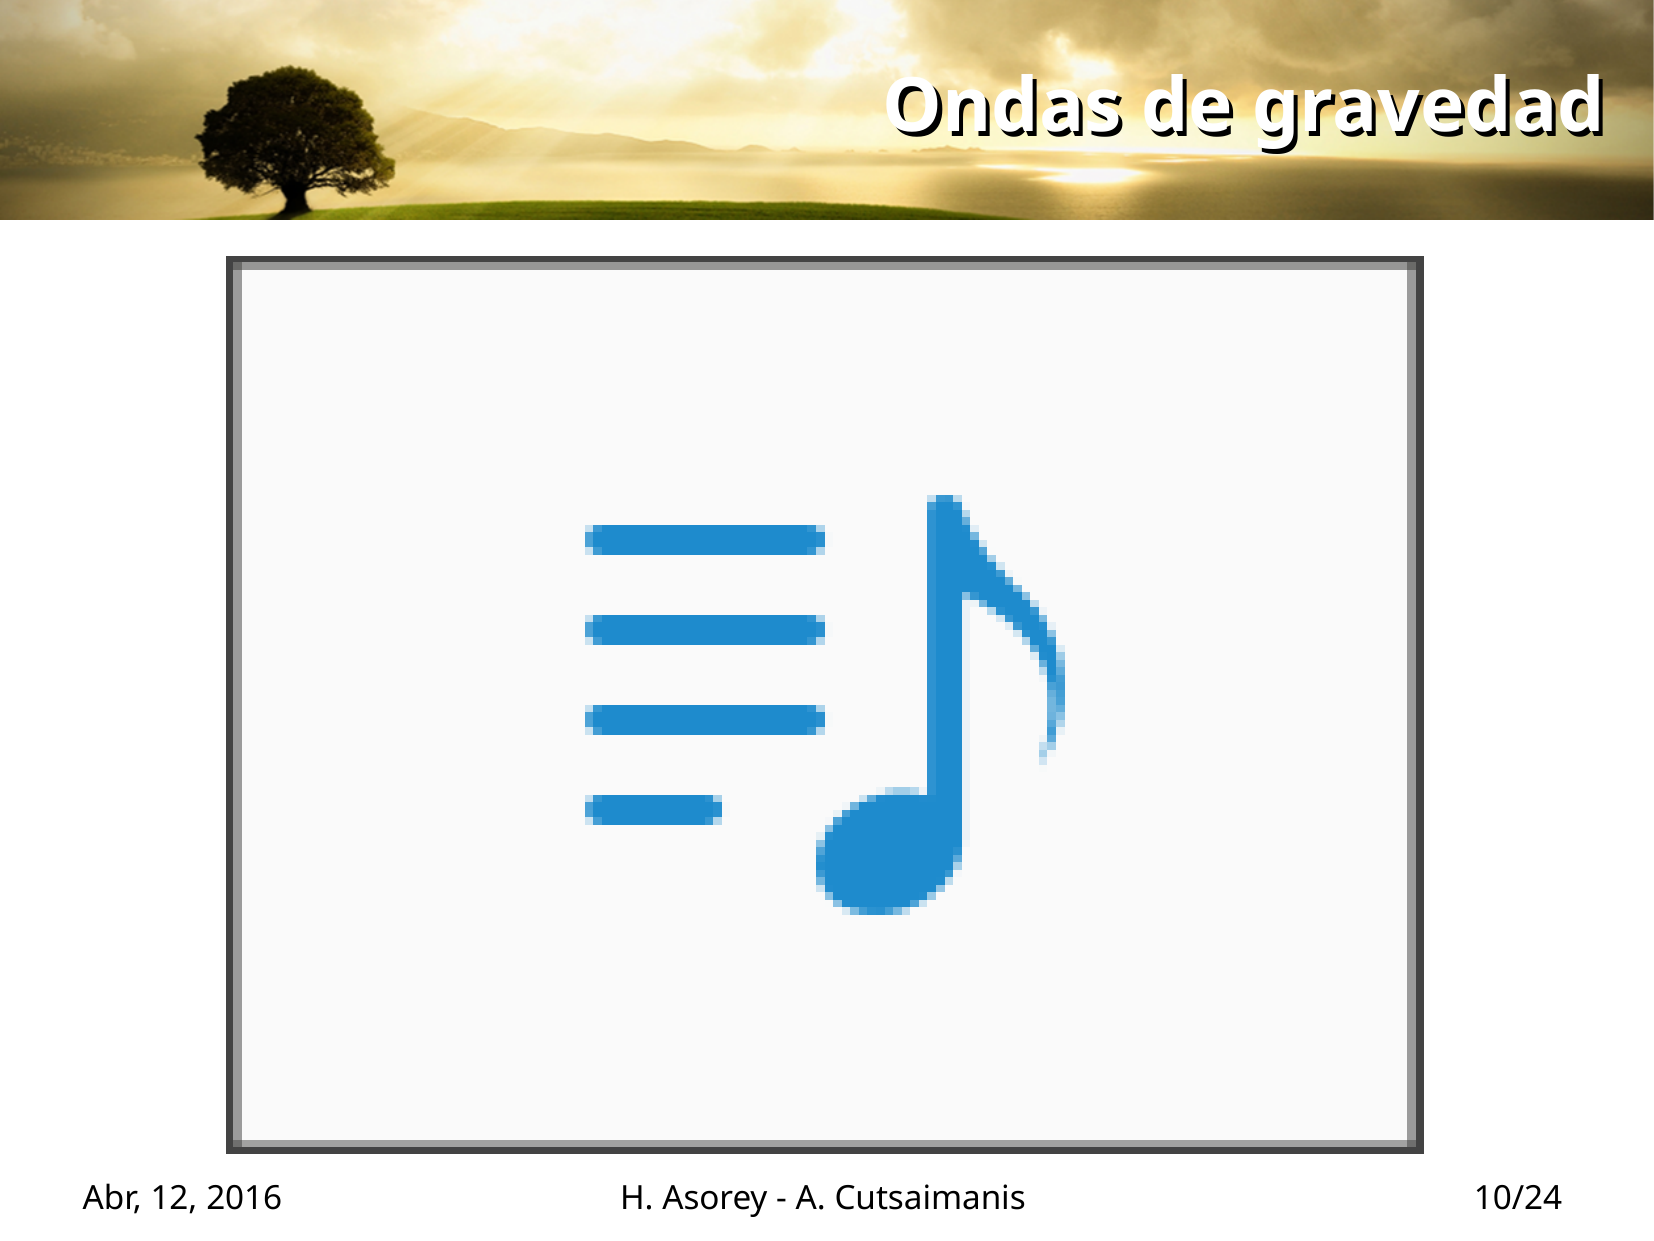

# Ondas de gravedad
Abr, 12, 2016
H. Asorey - A. Cutsaimanis
10